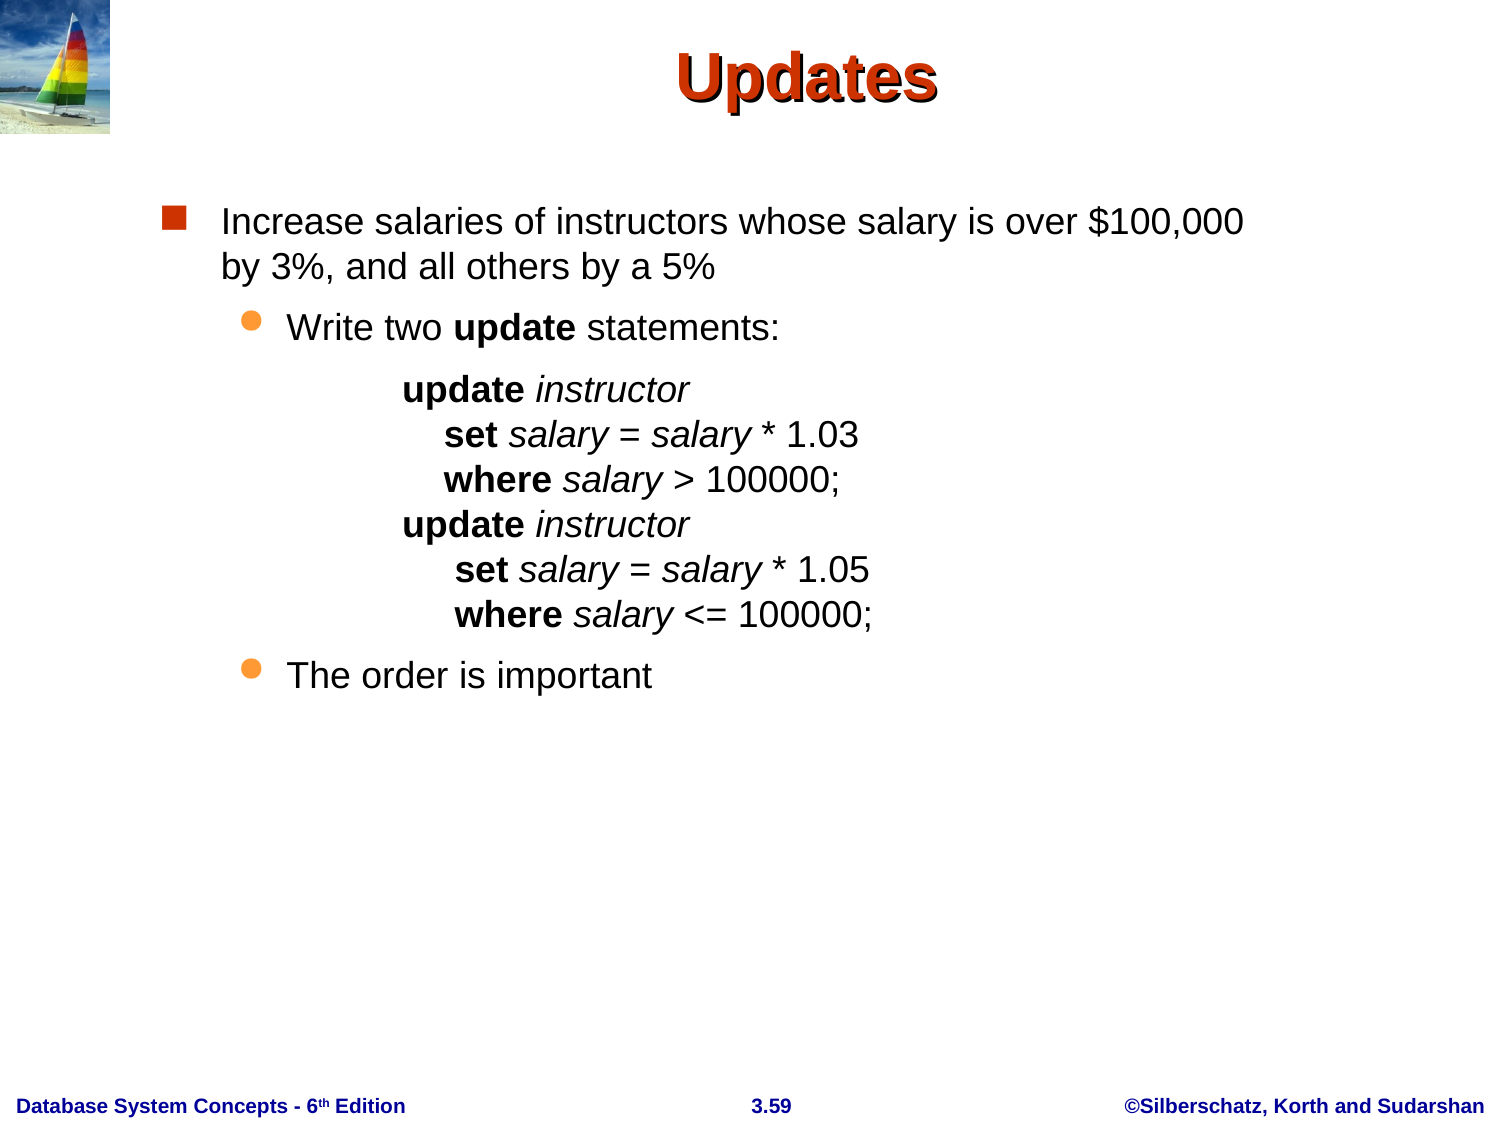

# Updates
Increase salaries of instructors whose salary is over $100,000 by 3%, and all others by a 5%
Write two update statements:
	 update instructor
 set salary = salary * 1.03
 where salary > 100000;
 update instructor
 set salary = salary * 1.05
 where salary <= 100000;
The order is important